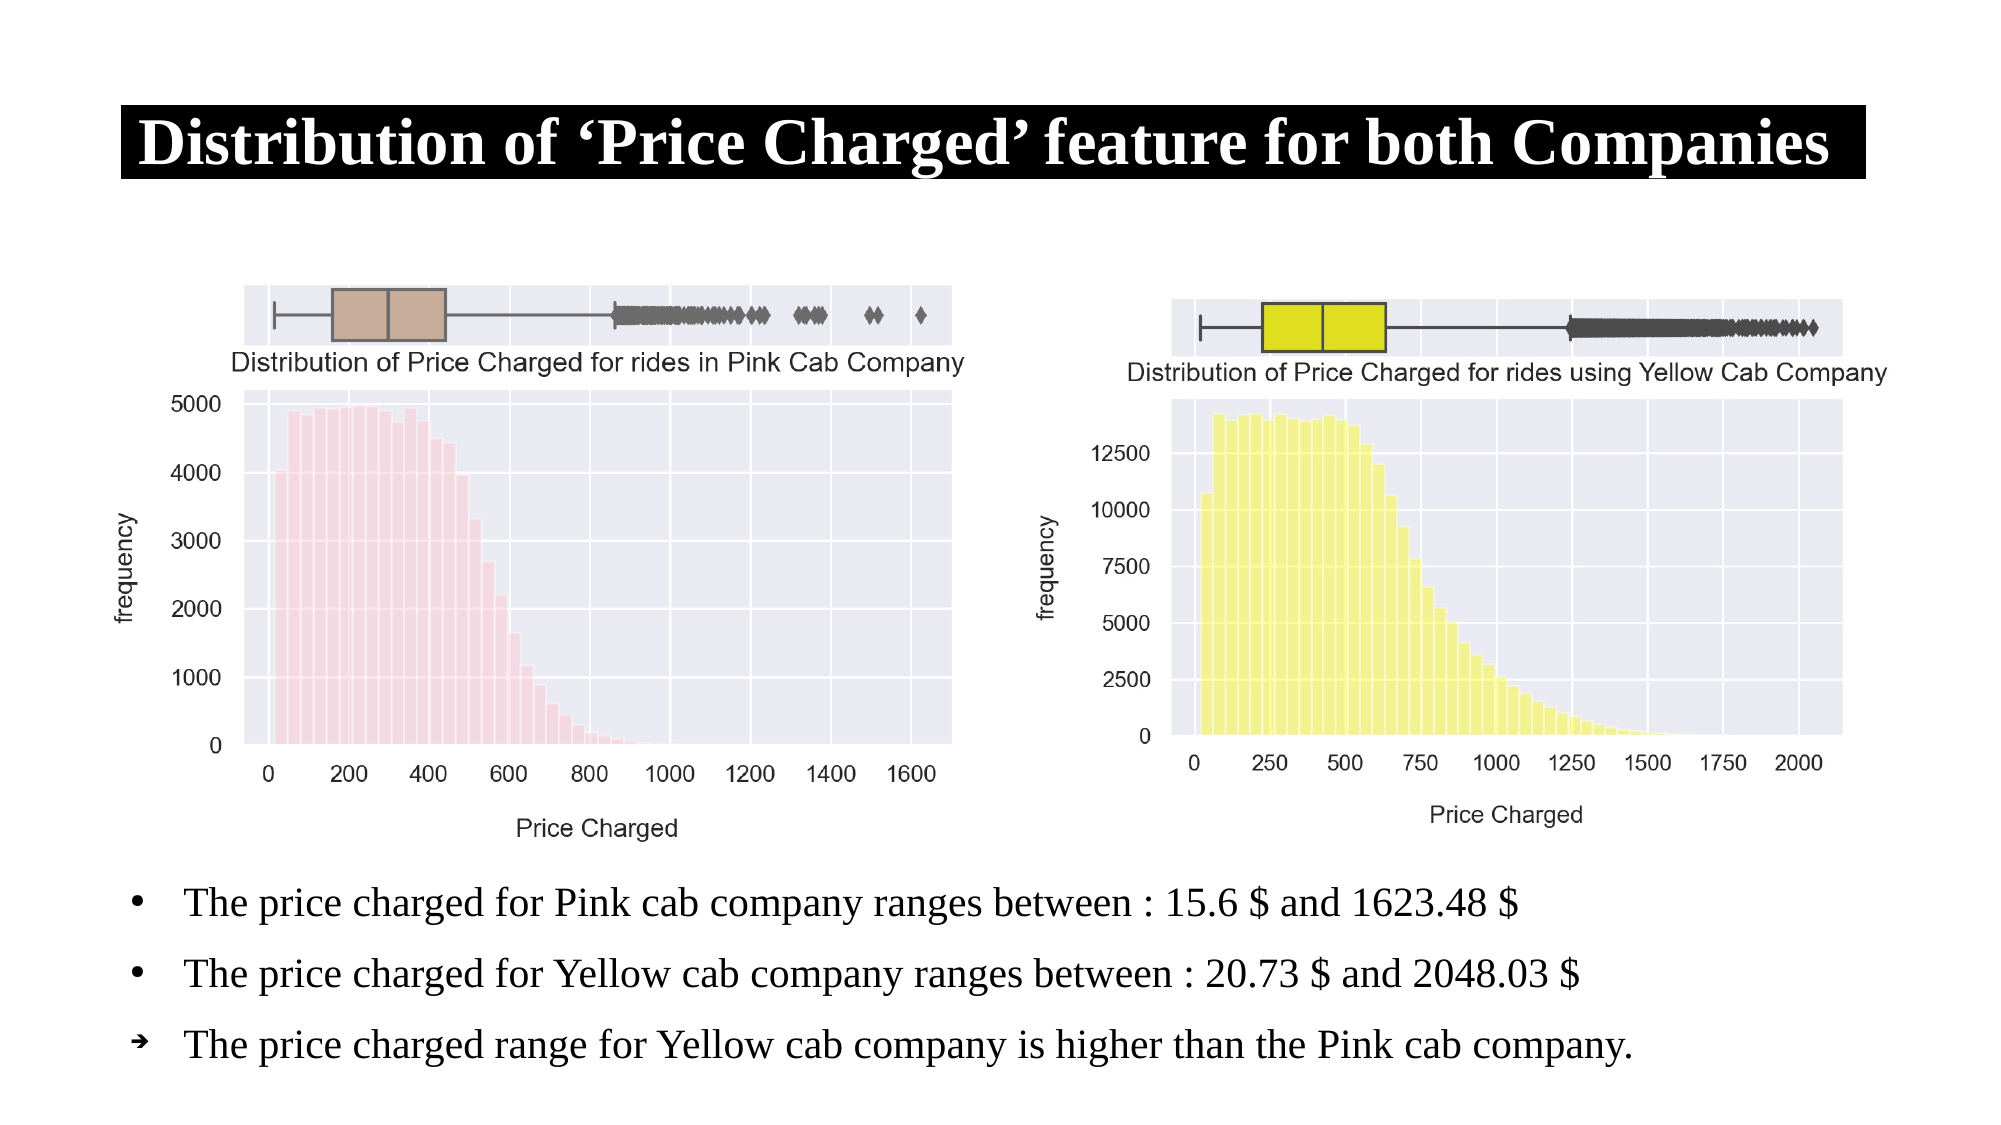

# Distribution of ‘Price Charged’ feature for both Companies
The price charged for Pink cab company ranges between : 15.6 $ and 1623.48 $
The price charged for Yellow cab company ranges between : 20.73 $ and 2048.03 $
The price charged range for Yellow cab company is higher than the Pink cab company.